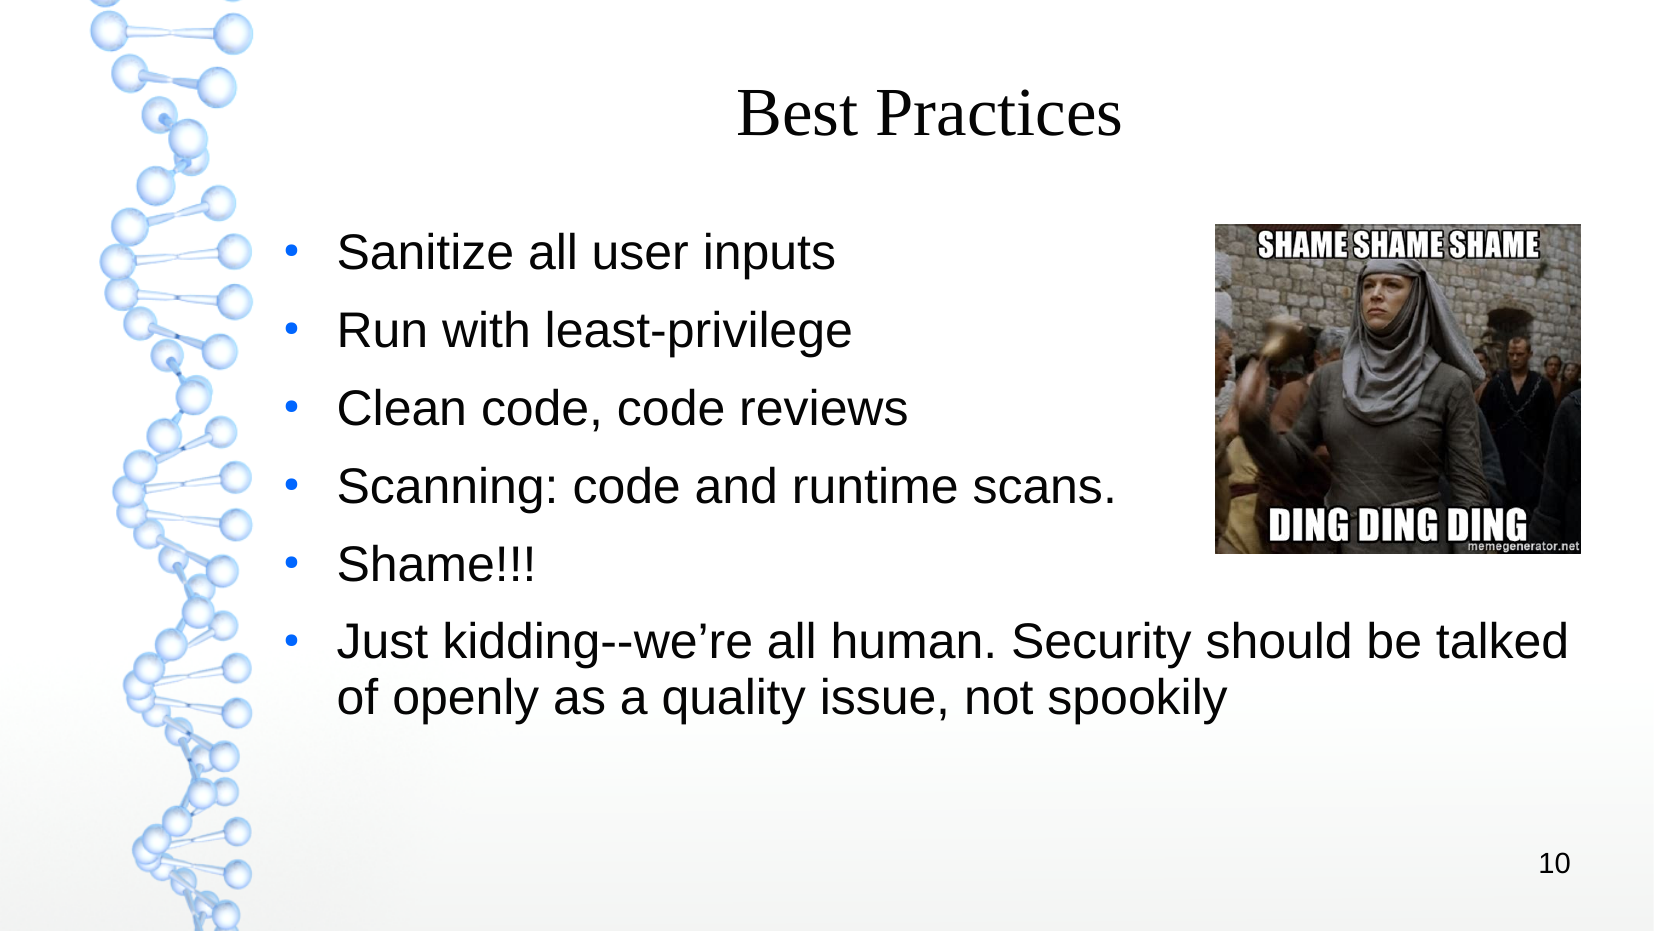

# Best Practices
Sanitize all user inputs
Run with least-privilege
Clean code, code reviews
Scanning: code and runtime scans.
Shame!!!
Just kidding--we’re all human. Security should be talked of openly as a quality issue, not spookily
10